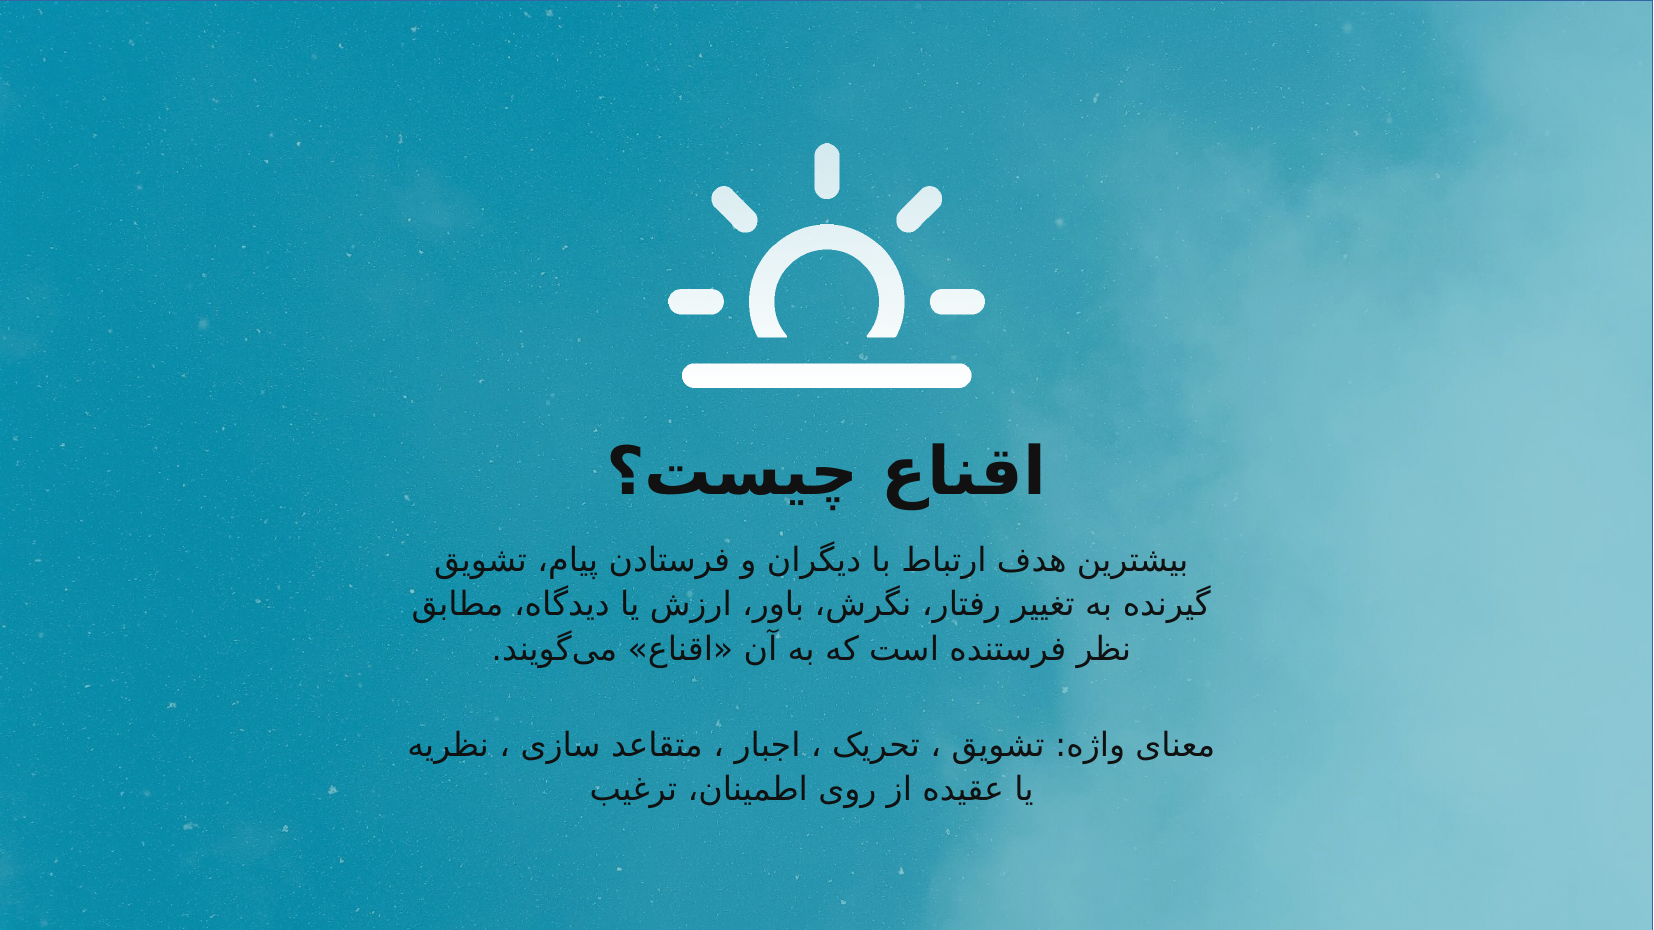

# اقناع چیست؟
بیشترین هدف ارتباط با دیگران و فرستادن پیام، تشویق گیرنده به تغییر رفتار، نگرش، باور، ارزش یا دیدگاه، مطابق نظر فرستنده است که به آن «اقناع» می‌گویند.
معنای واژه: تشويق ، تحريک ، اجبار ، متقاعد سازی ، نظريه يا عقيده از روی اطمينان، ترغيب